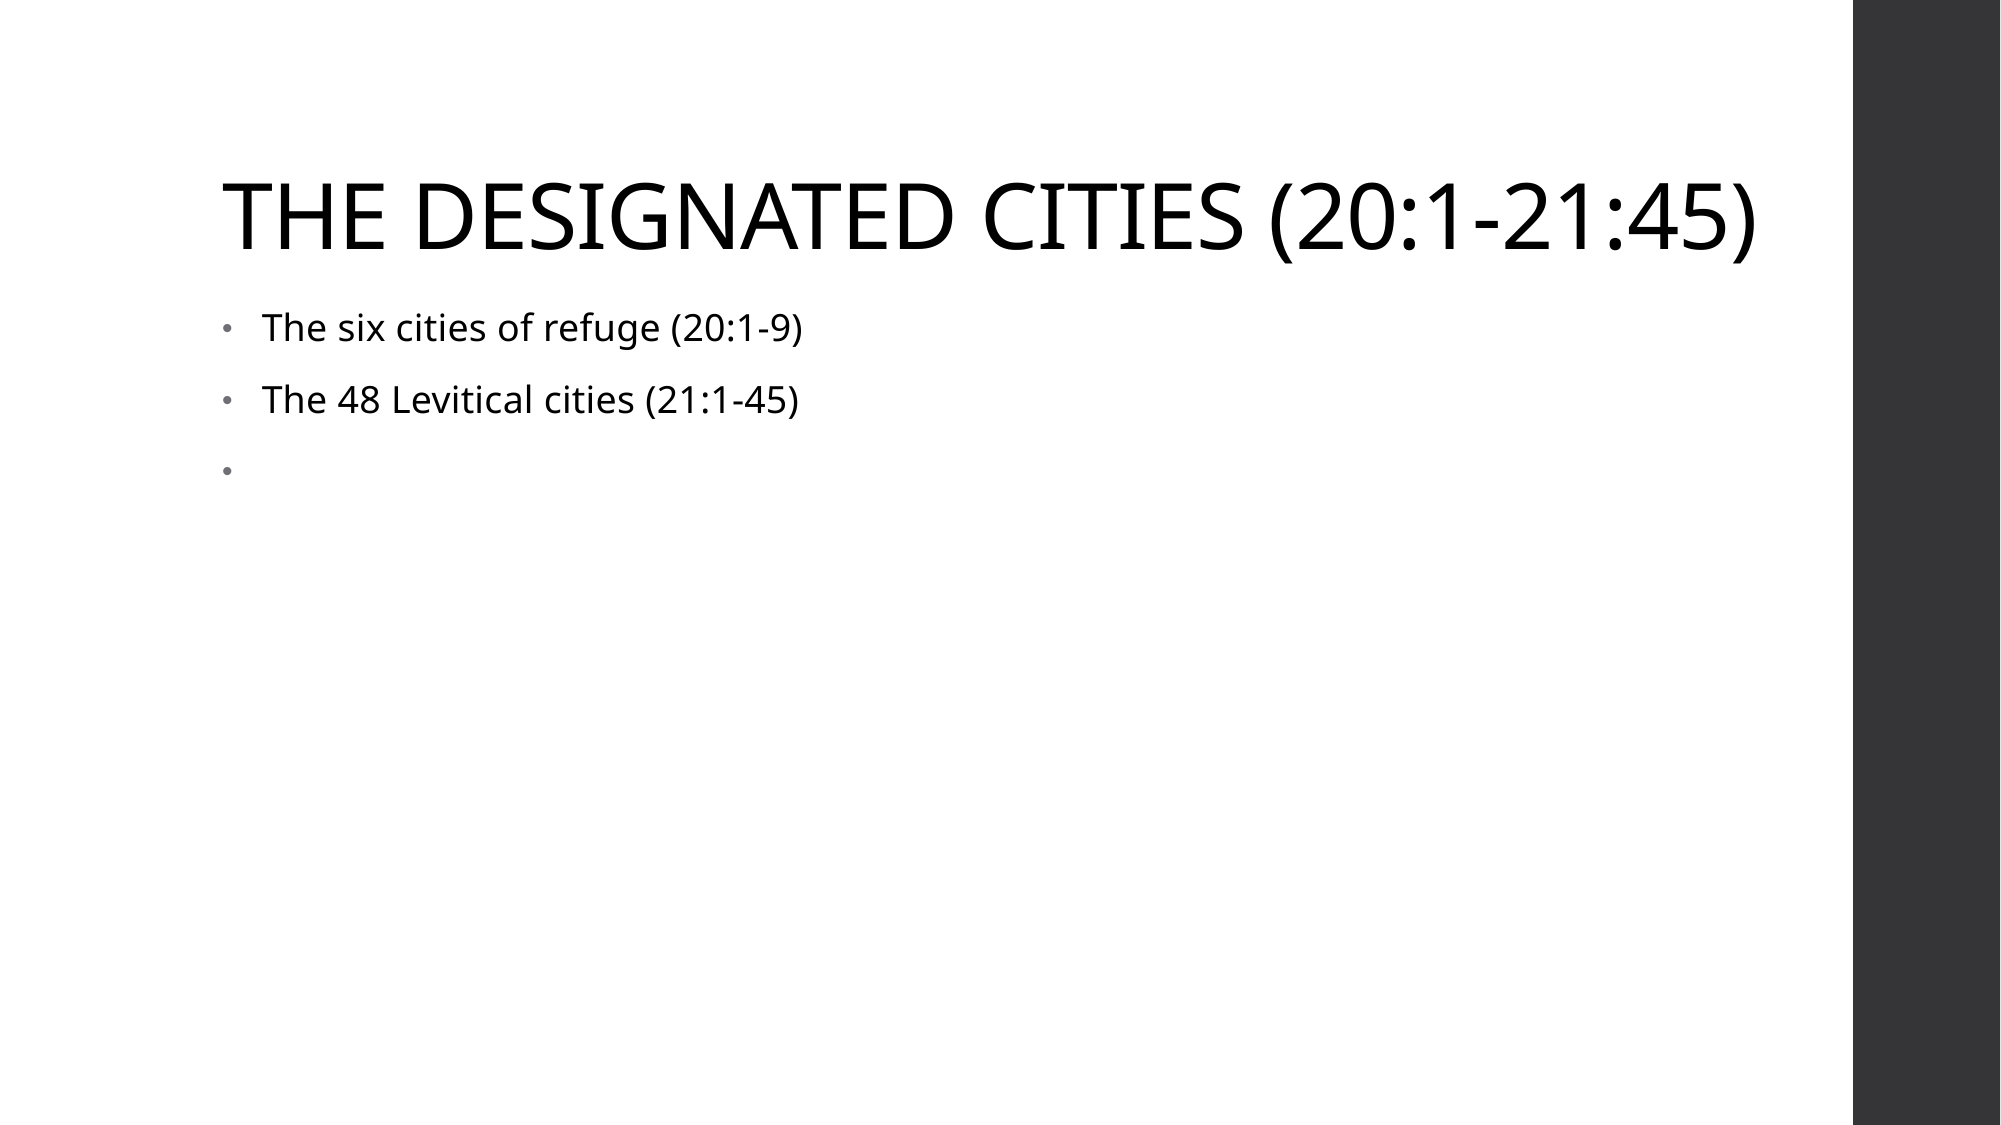

# THE DESIGNATED CITIES (20:1-21:45)
 The six cities of refuge (20:1-9)
 The 48 Levitical cities (21:1-45)